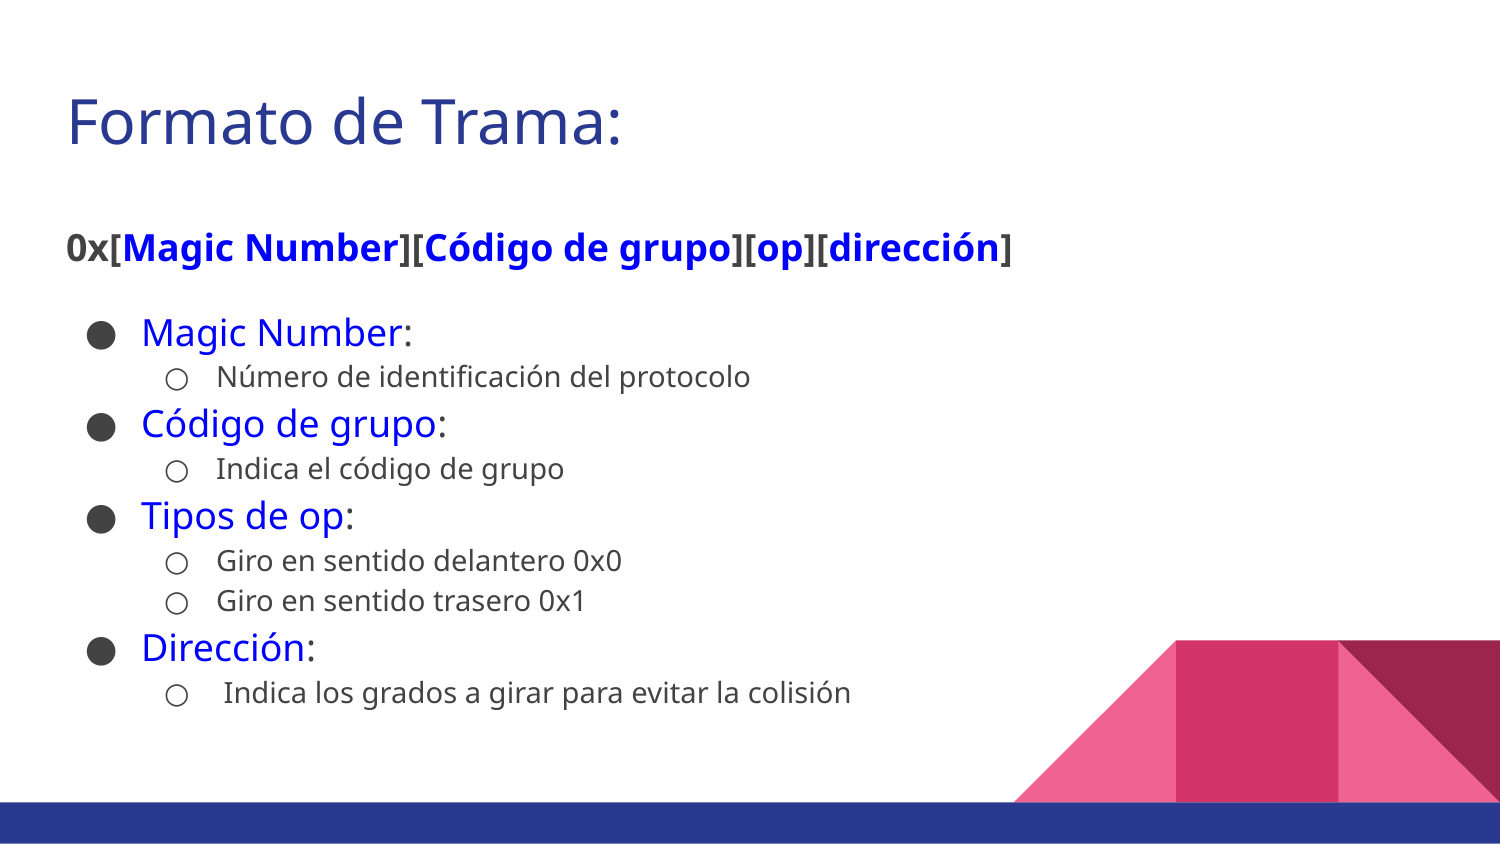

# Formato de Trama:
0x[Magic Number][Código de grupo][op][dirección]
Magic Number:
Número de identificación del protocolo
Código de grupo:
Indica el código de grupo
Tipos de op:
Giro en sentido delantero 0x0
Giro en sentido trasero 0x1
Dirección:
 Indica los grados a girar para evitar la colisión